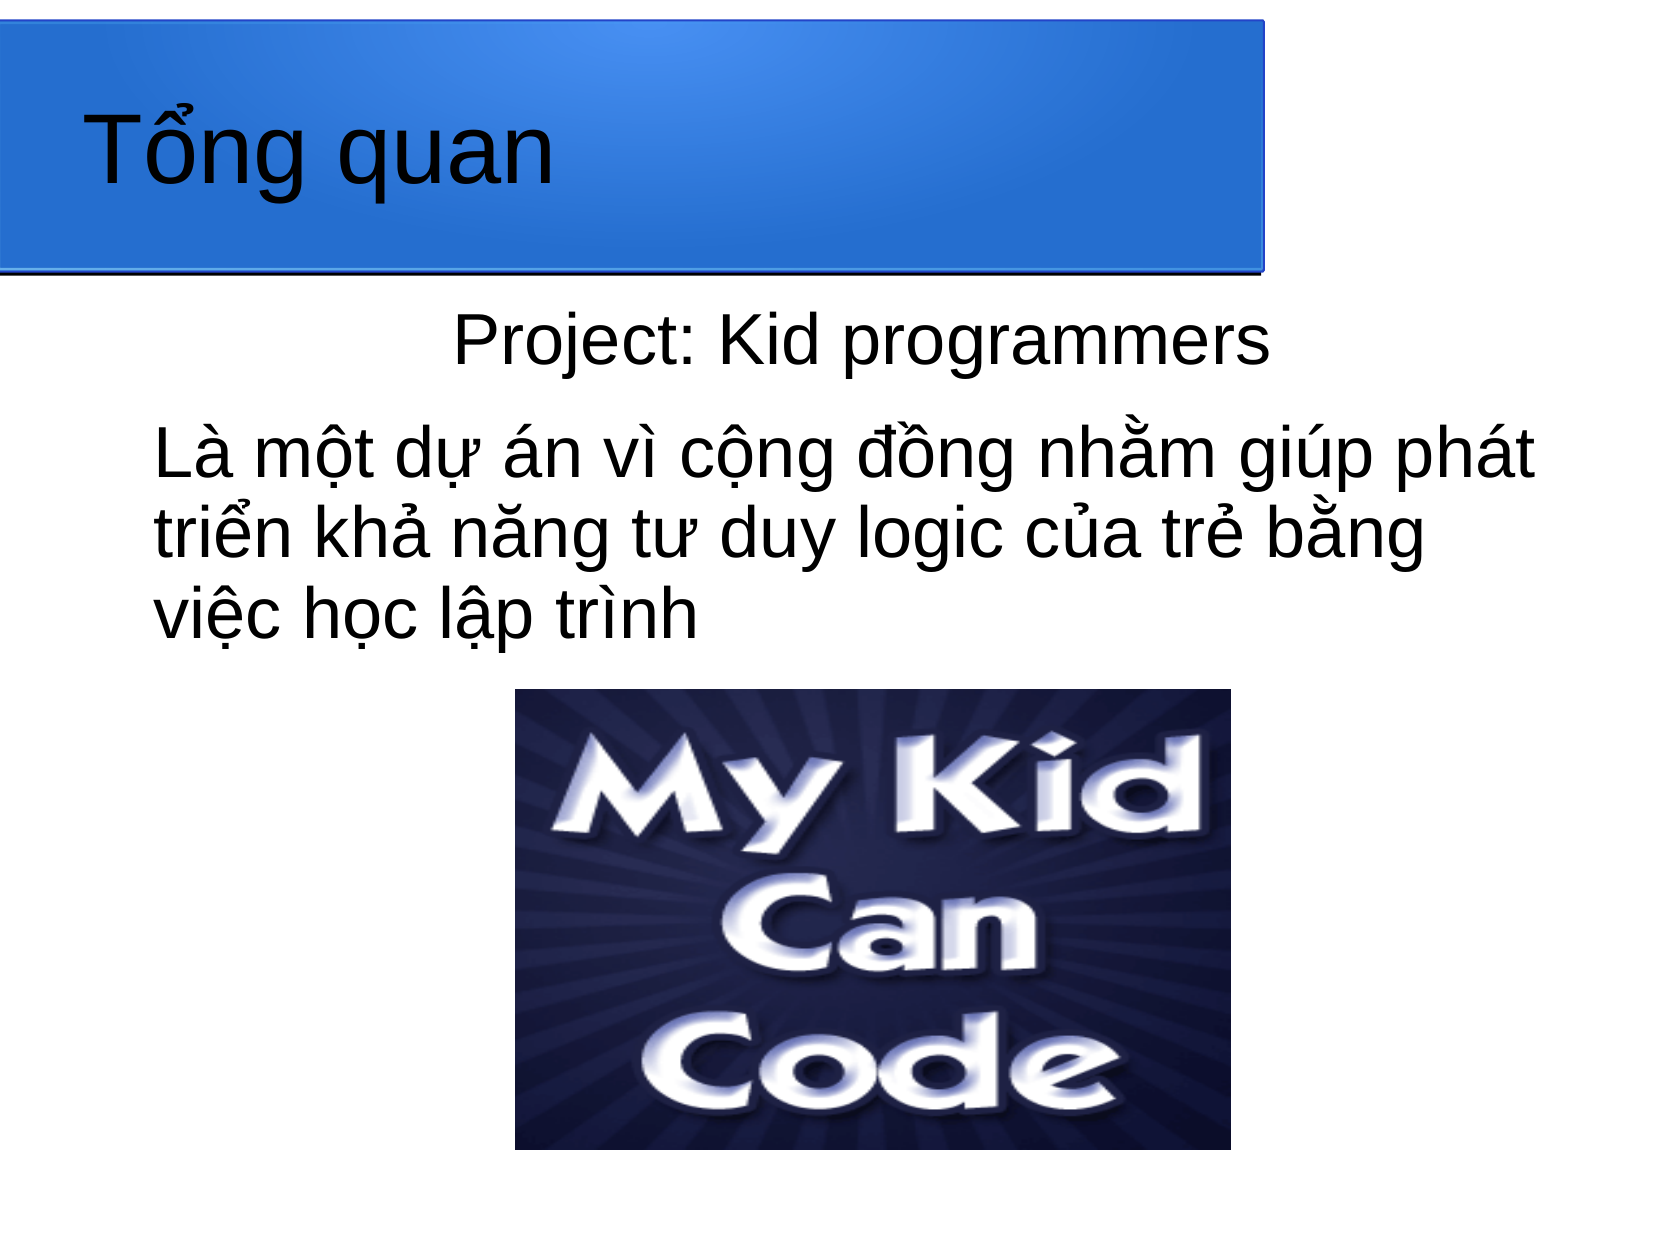

# Tổng quan
Project: Kid programmers
Là một dự án vì cộng đồng nhằm giúp phát triển khả năng tư duy logic của trẻ bằng việc học lập trình